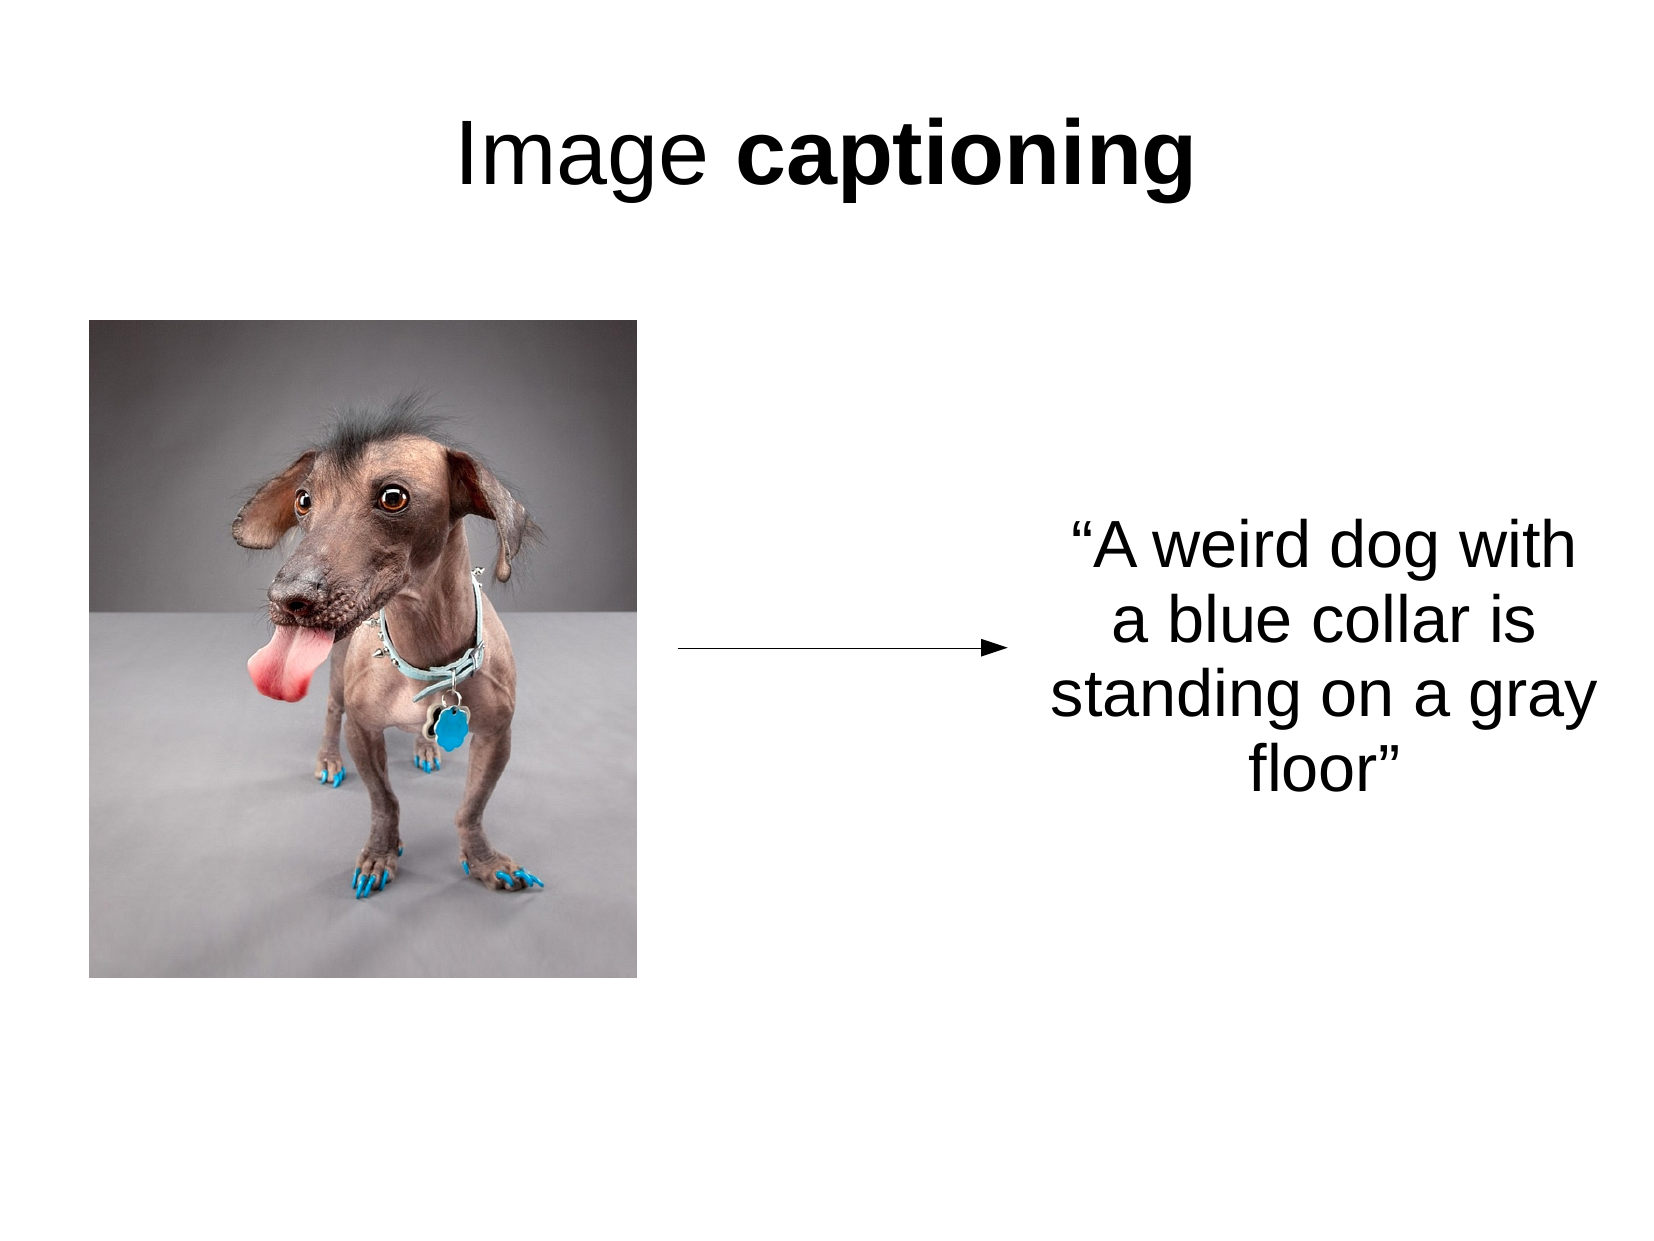

# Image captioning
“A weird dog with a blue collar is standing on a gray floor”